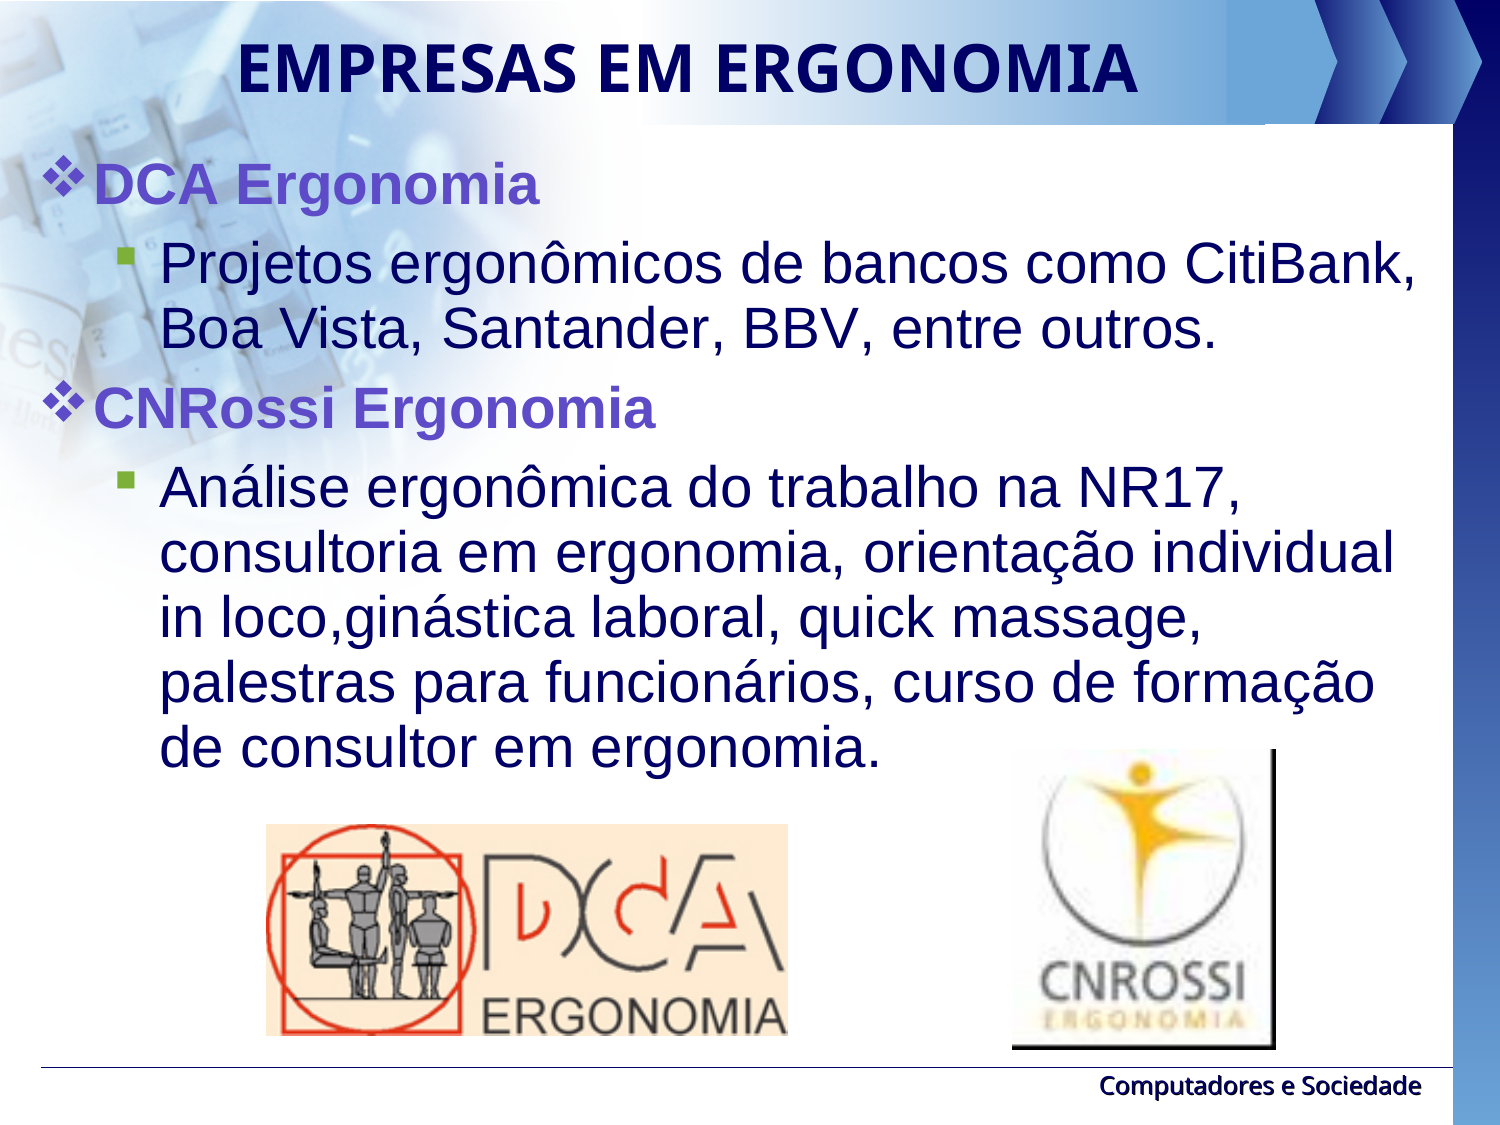

# EMPRESAS EM ERGONOMIA
DCA Ergonomia
Projetos ergonômicos de bancos como CitiBank, Boa Vista, Santander, BBV, entre outros.
CNRossi Ergonomia
Análise ergonômica do trabalho na NR17, consultoria em ergonomia, orientação individual in loco,ginástica laboral, quick massage, palestras para funcionários, curso de formação de consultor em ergonomia.